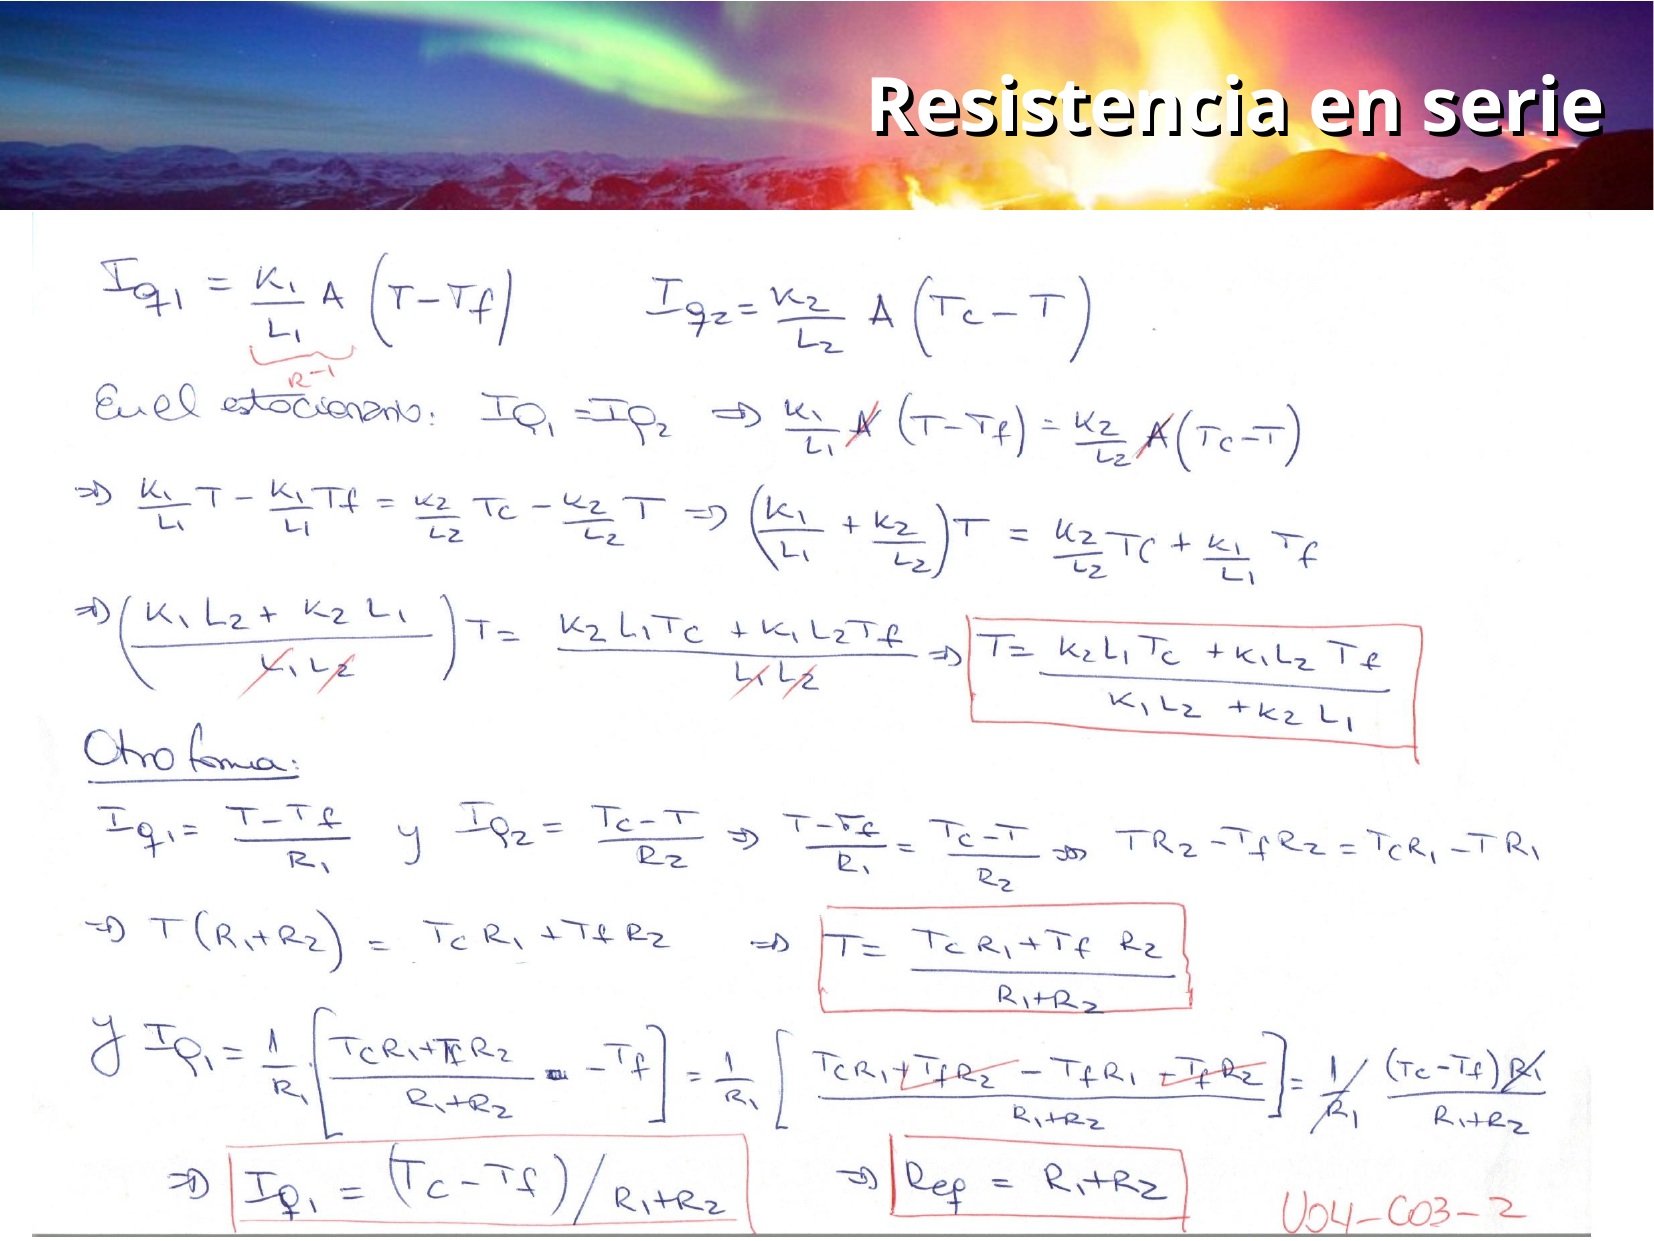

# Resistencia en serie
FÍSICA III B
28